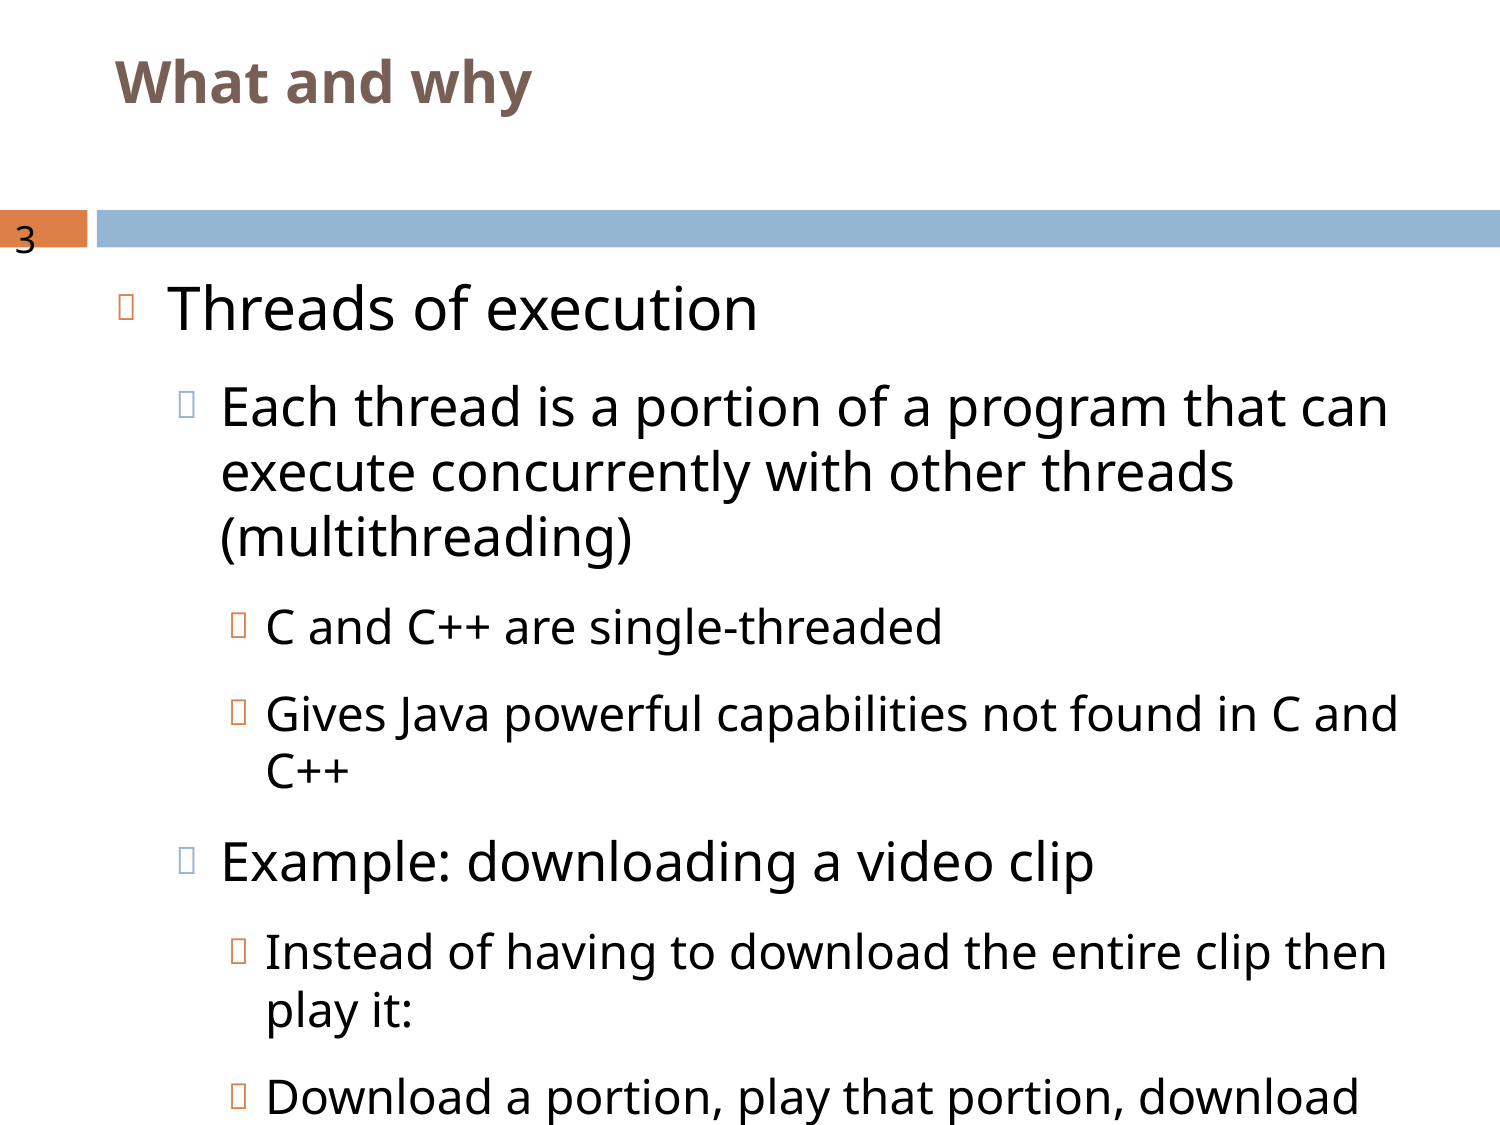

# What and why
Threads of execution
Each thread is a portion of a program that can execute concurrently with other threads (multithreading)
C and C++ are single-threaded
Gives Java powerful capabilities not found in C and C++
Example: downloading a video clip
Instead of having to download the entire clip then play it:
Download a portion, play that portion, download the next portion, play that portion... (streaming)
Ensure that it is done smoothly
Other example applications of multi-threading?